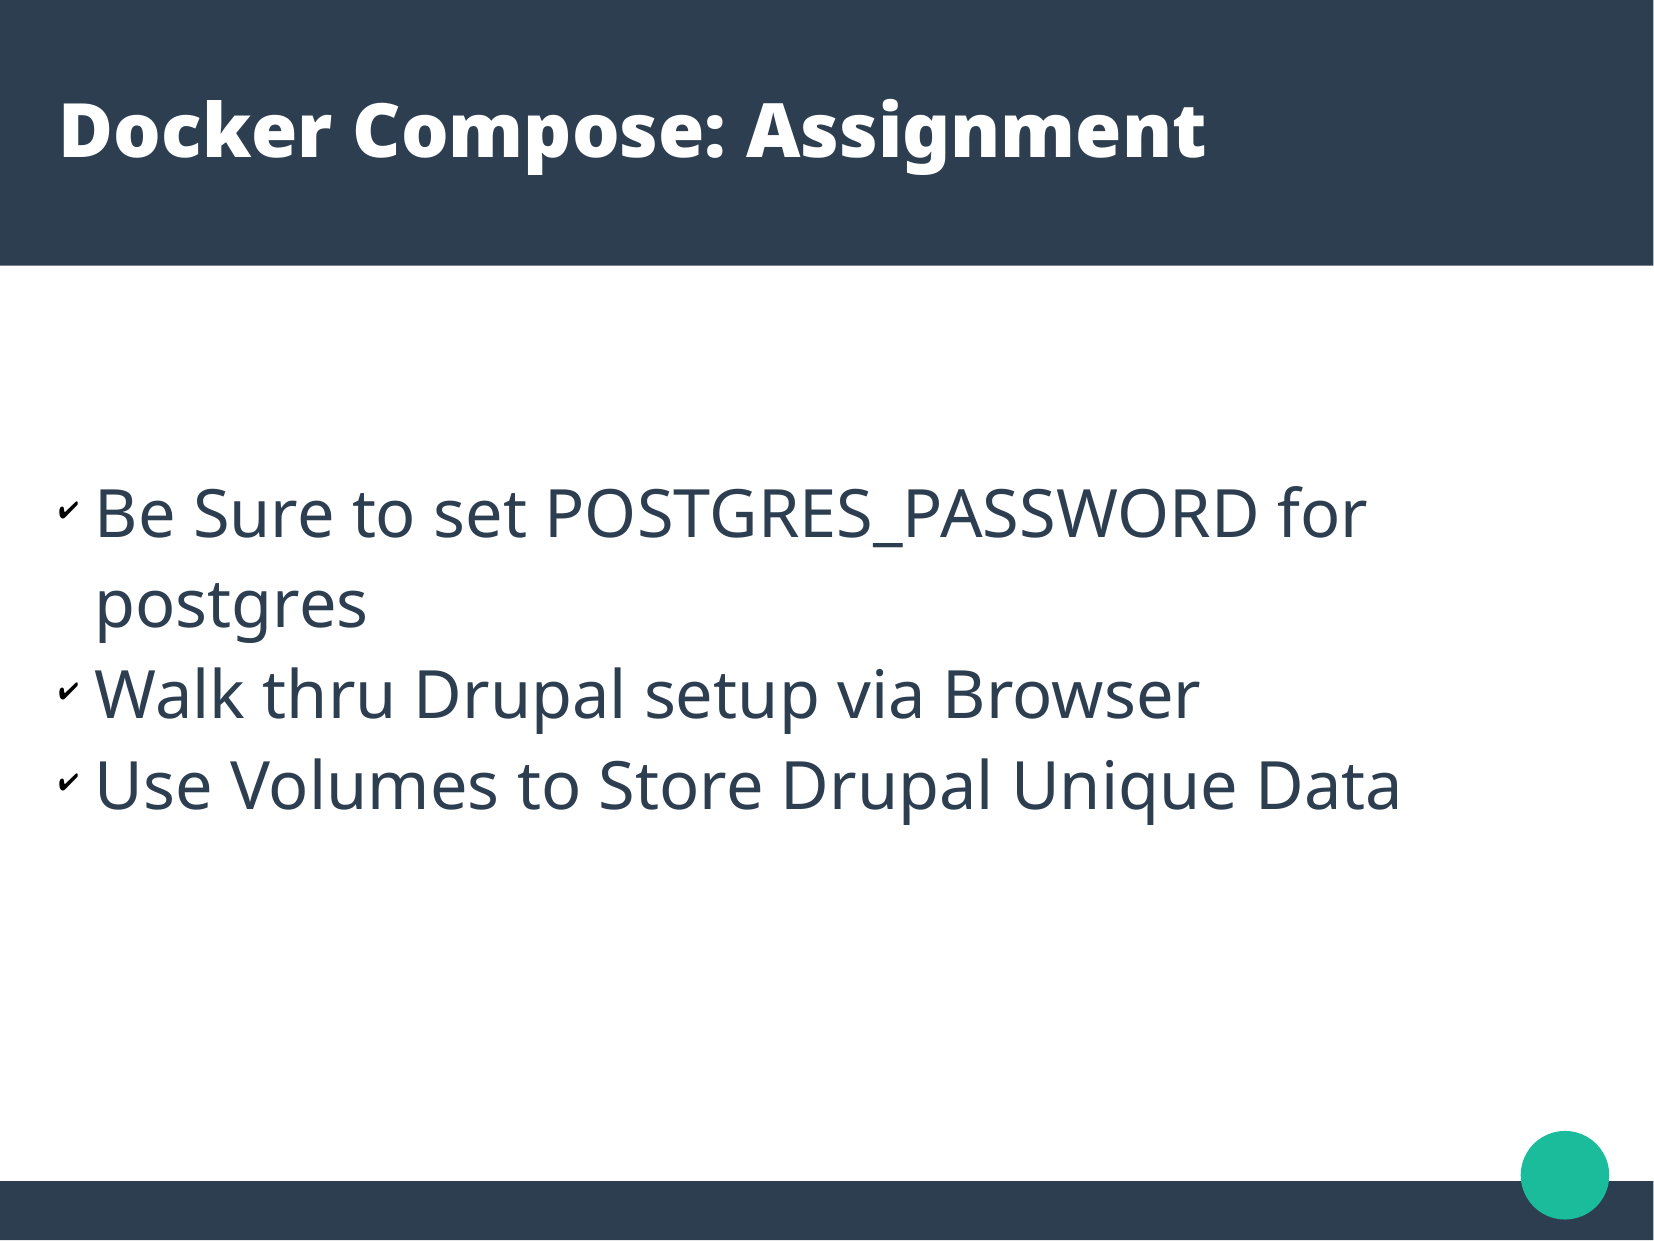

# Docker Compose: Assignment
Be Sure to set POSTGRES_PASSWORD for postgres
Walk thru Drupal setup via Browser
Use Volumes to Store Drupal Unique Data